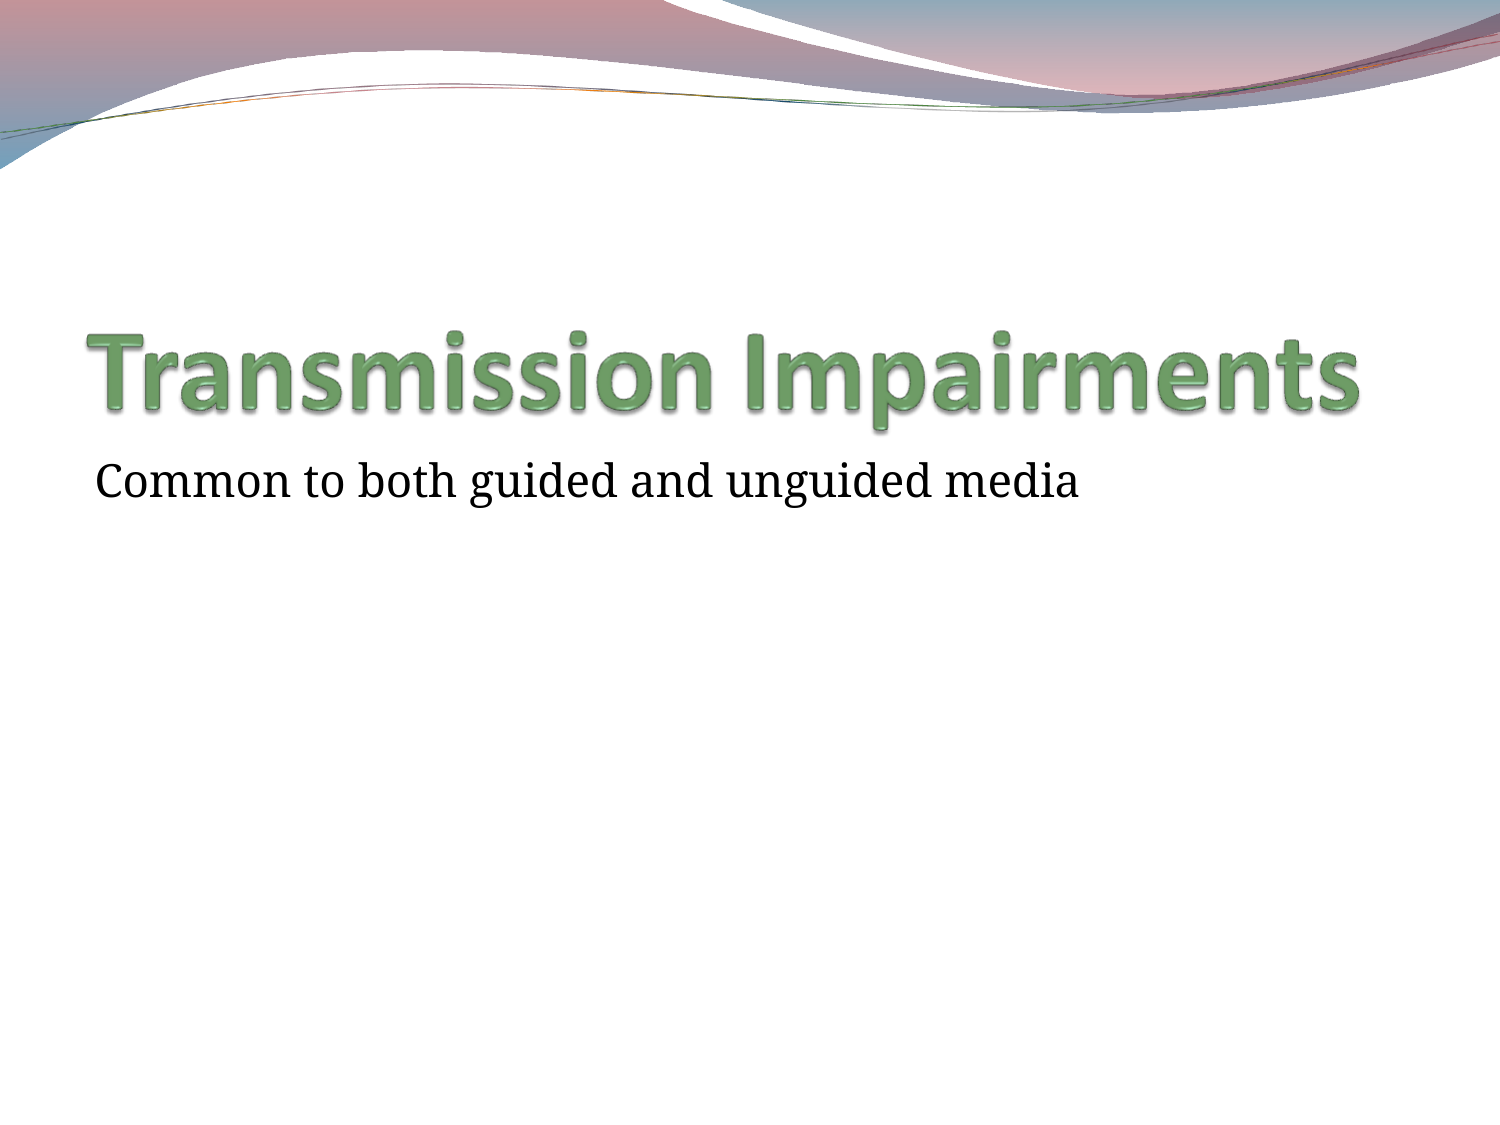

# Common to both guided and unguided media